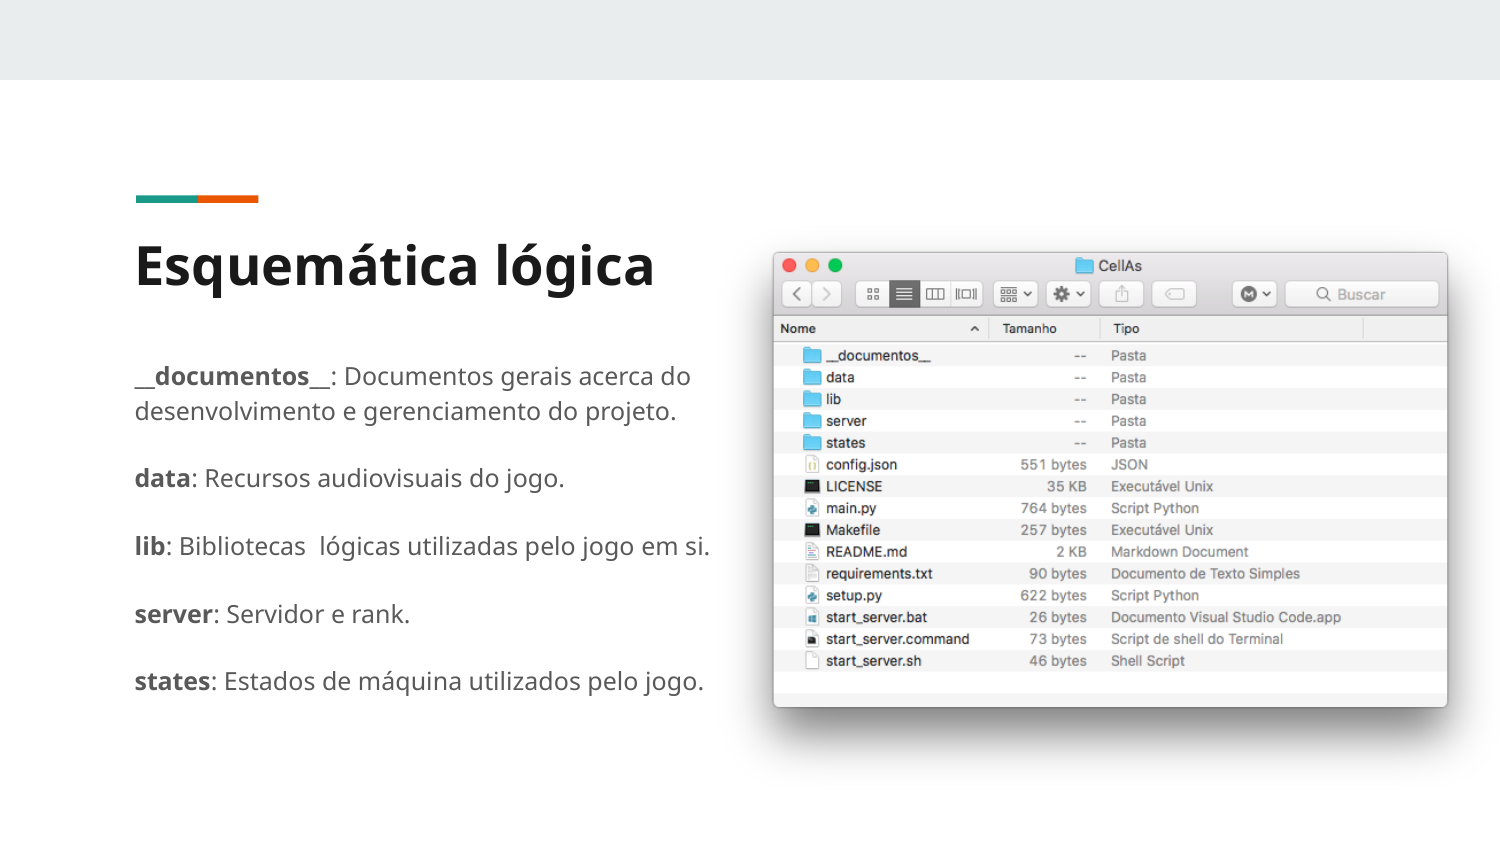

# Esquemática lógica
__documentos__: Documentos gerais acerca do desenvolvimento e gerenciamento do projeto.
data: Recursos audiovisuais do jogo.
lib: Bibliotecas lógicas utilizadas pelo jogo em si.
server: Servidor e rank.
states: Estados de máquina utilizados pelo jogo.